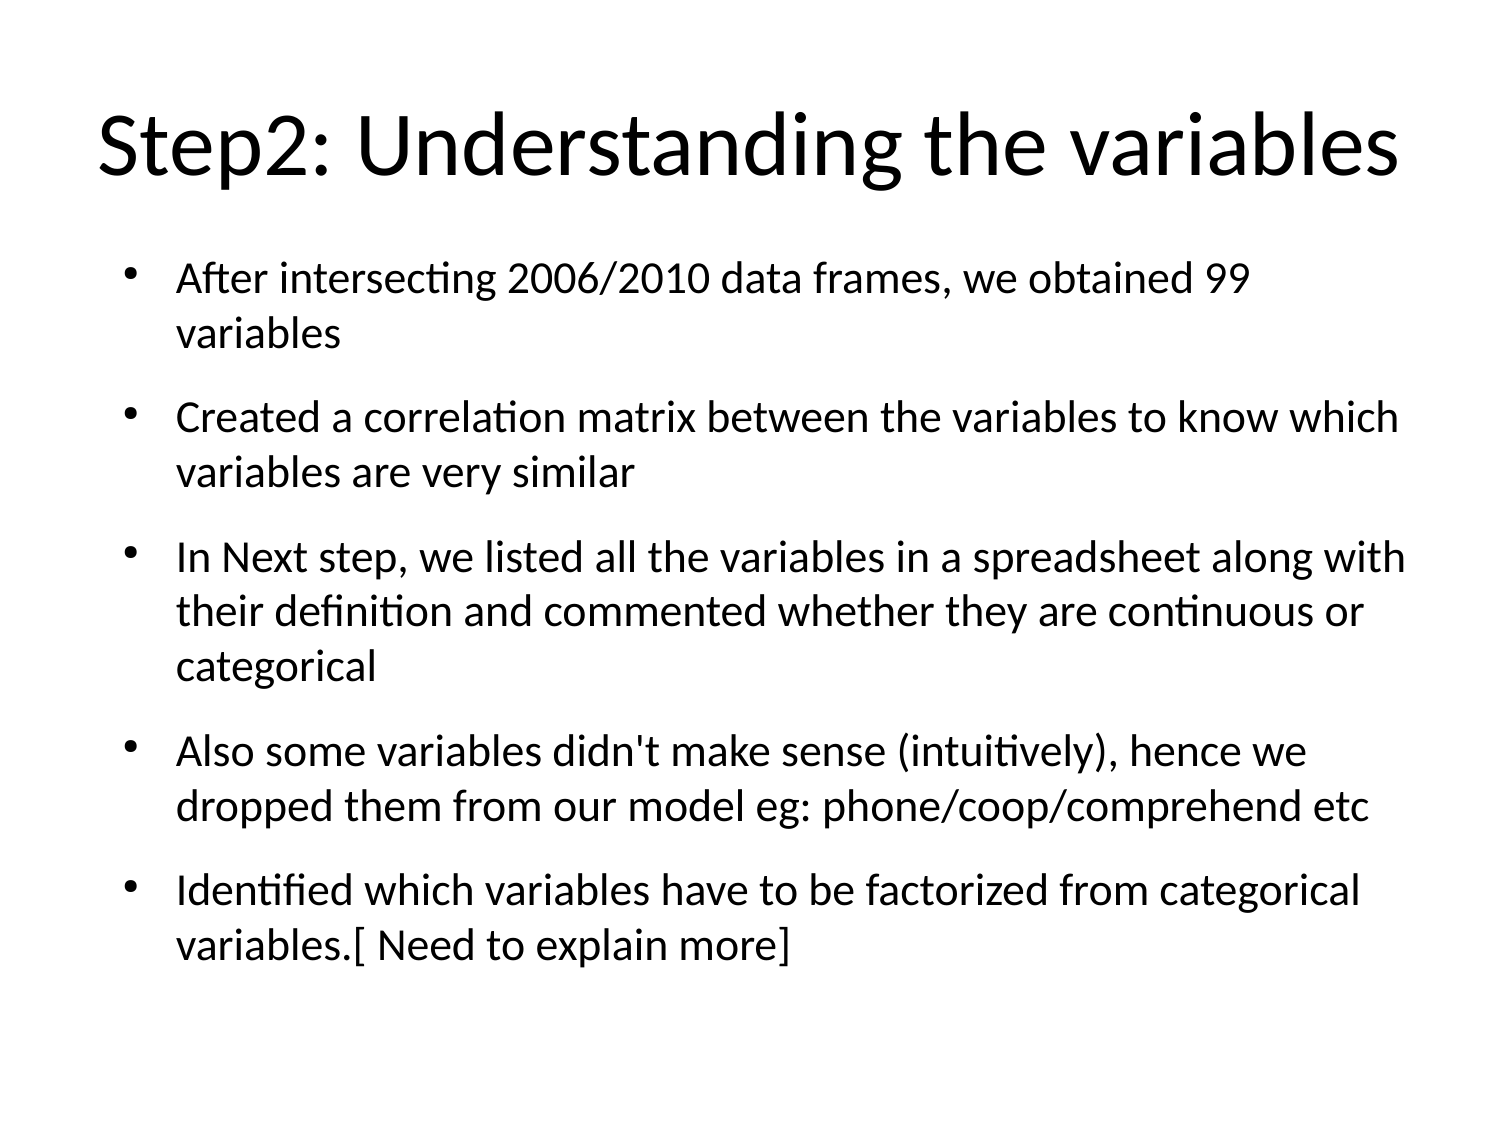

# Step2: Understanding the variables
After intersecting 2006/2010 data frames, we obtained 99 variables
Created a correlation matrix between the variables to know which variables are very similar
In Next step, we listed all the variables in a spreadsheet along with their definition and commented whether they are continuous or categorical
Also some variables didn't make sense (intuitively), hence we dropped them from our model eg: phone/coop/comprehend etc
Identified which variables have to be factorized from categorical variables.[ Need to explain more]